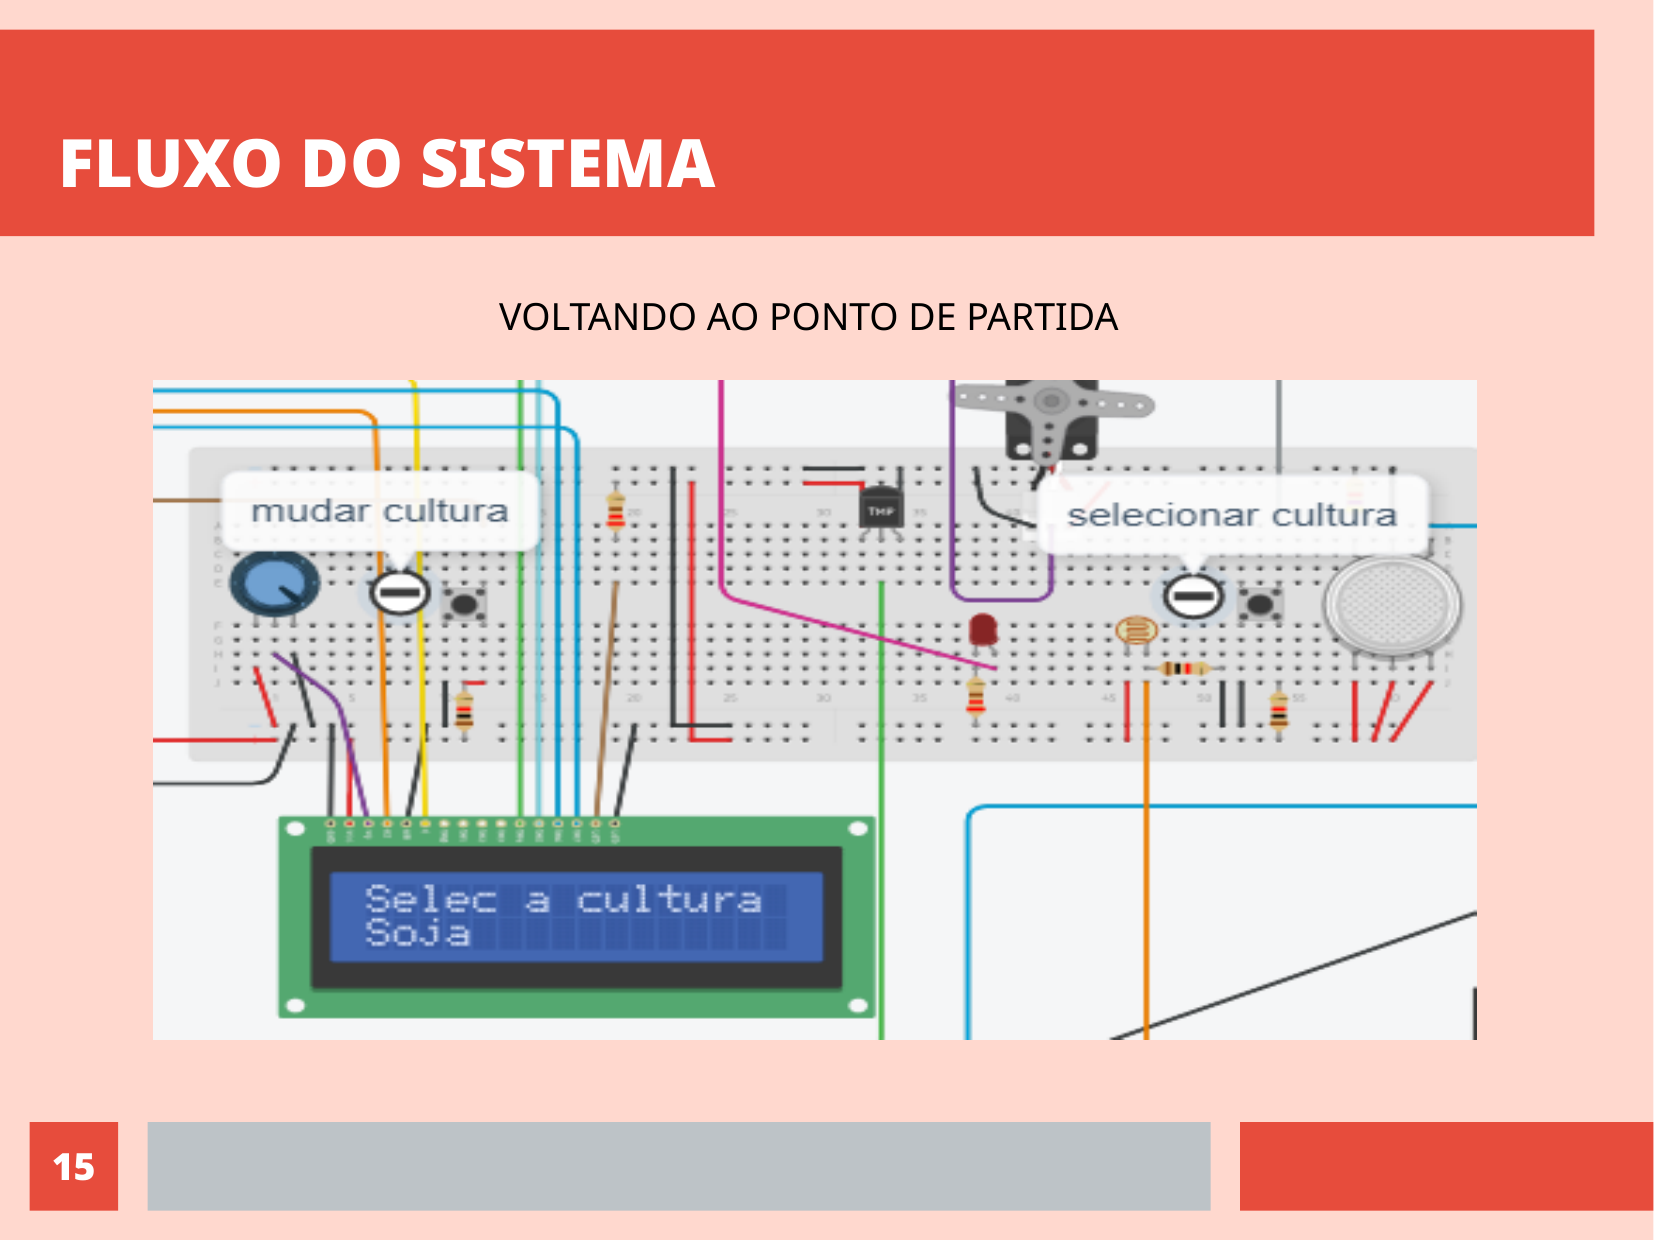

# FLUXO DO SISTEMA
VOLTANDO AO PONTO DE PARTIDA
15